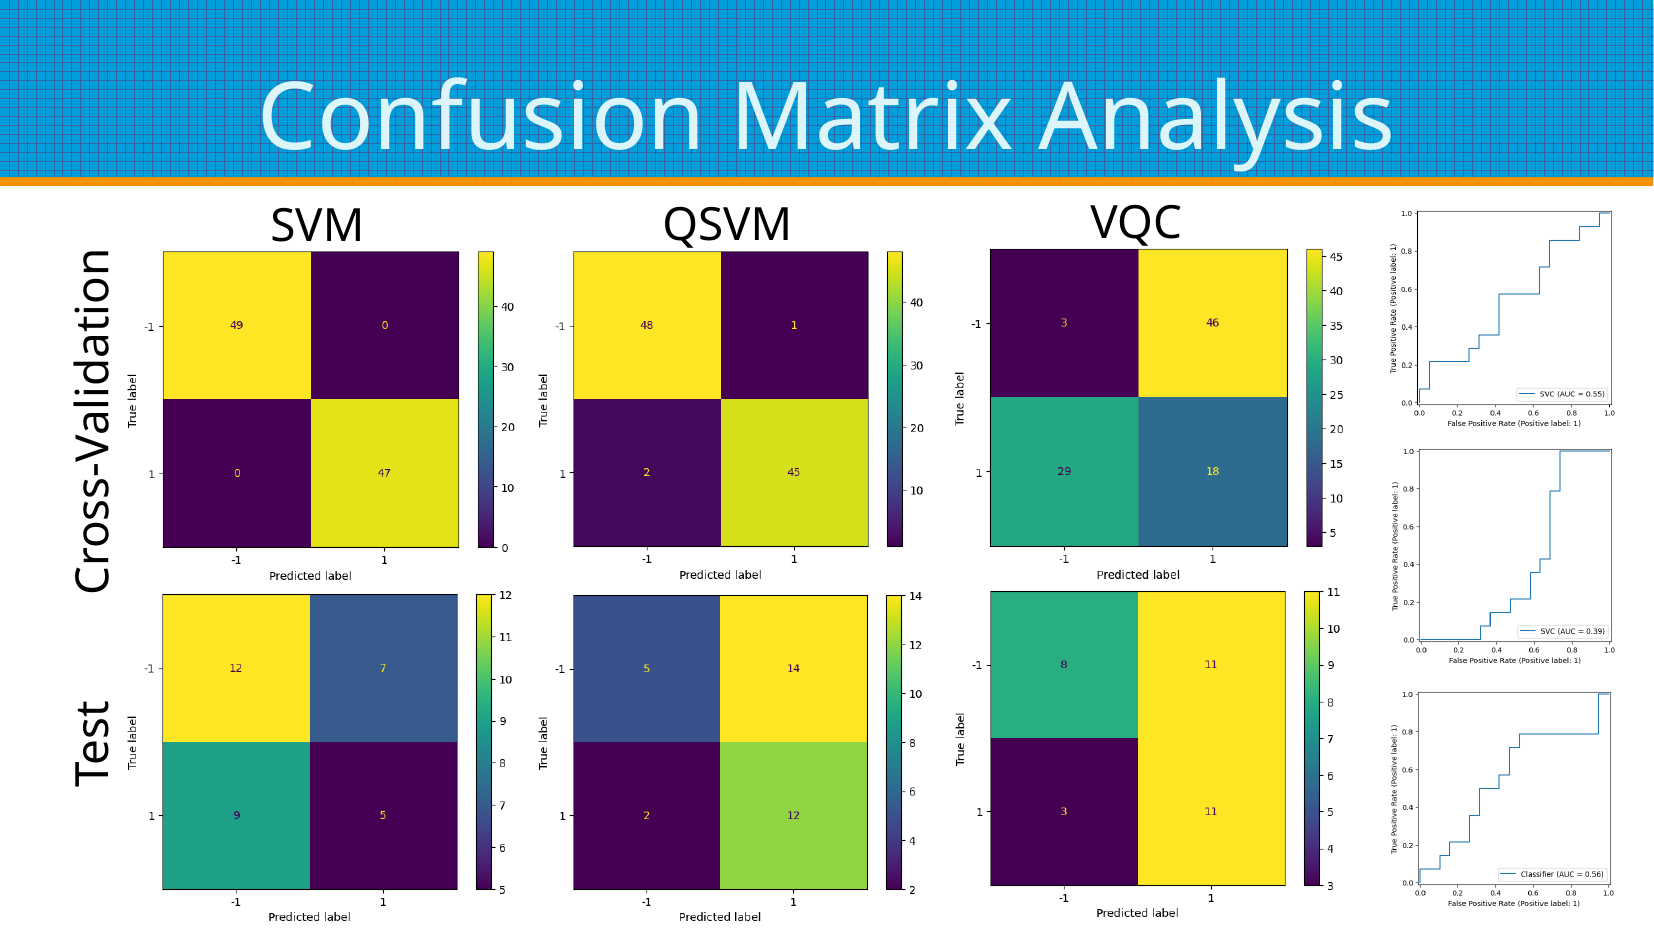

# Confusion Matrix Analysis
VQC
QSVM
SVM
Cross-Validation
Test